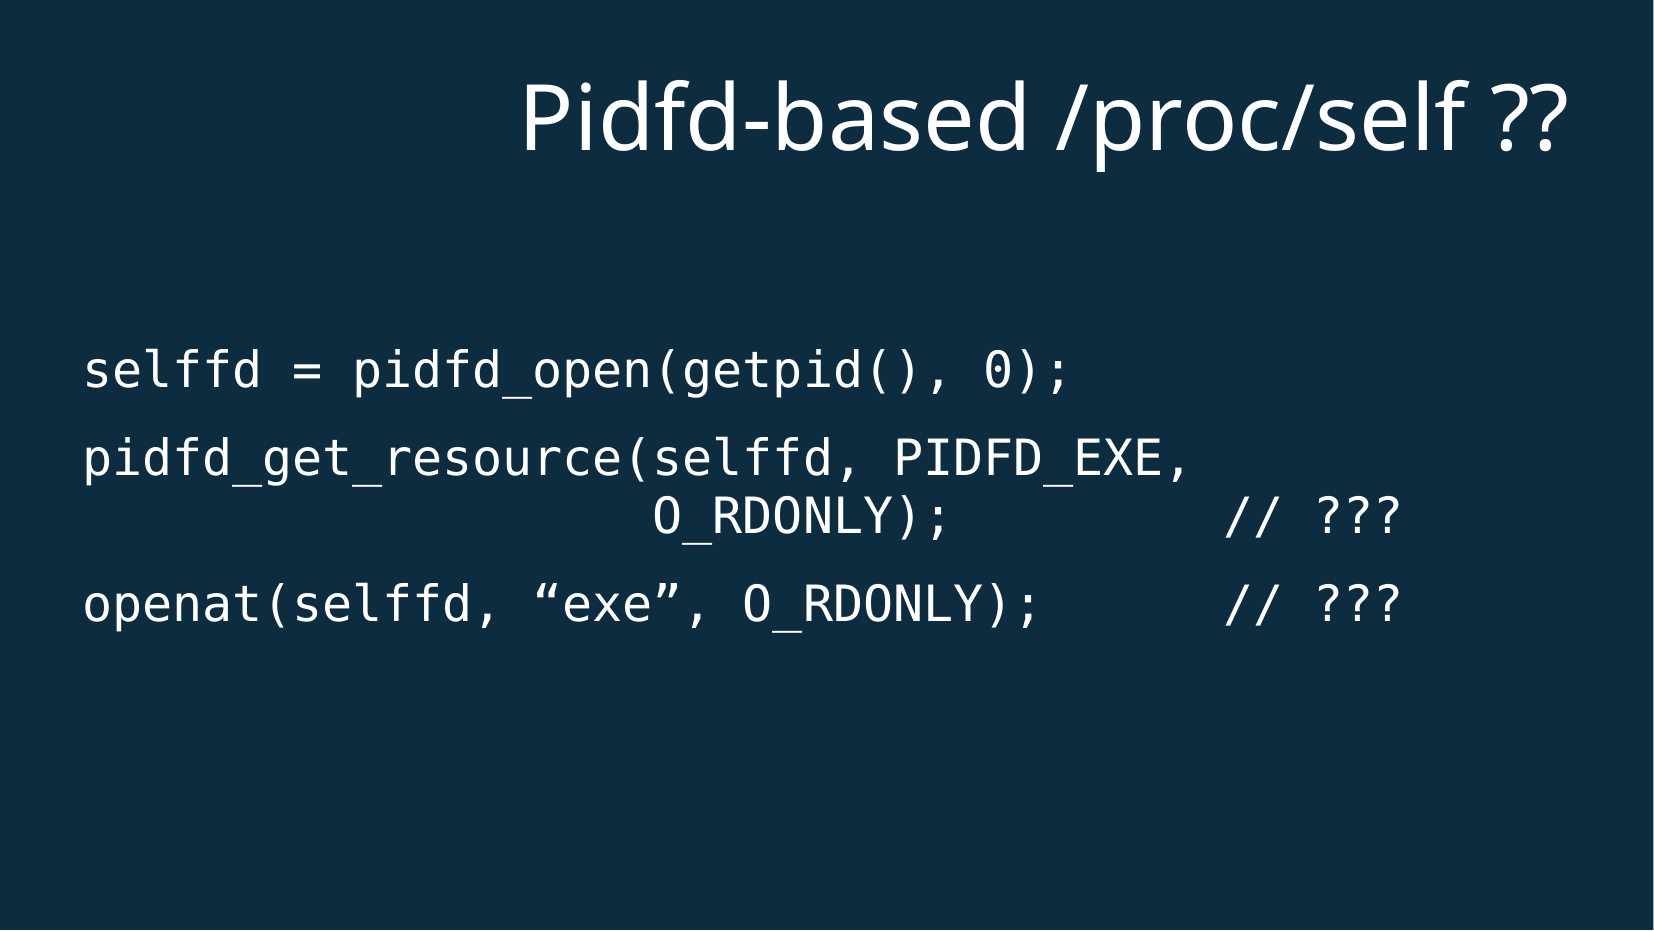

# Pidfd-based /proc/self ??
selffd = pidfd_open(getpid(), 0);
pidfd_get_resource(selffd, PIDFD_EXE,
 O_RDONLY); // ???
openat(selffd, “exe”, O_RDONLY); // ???